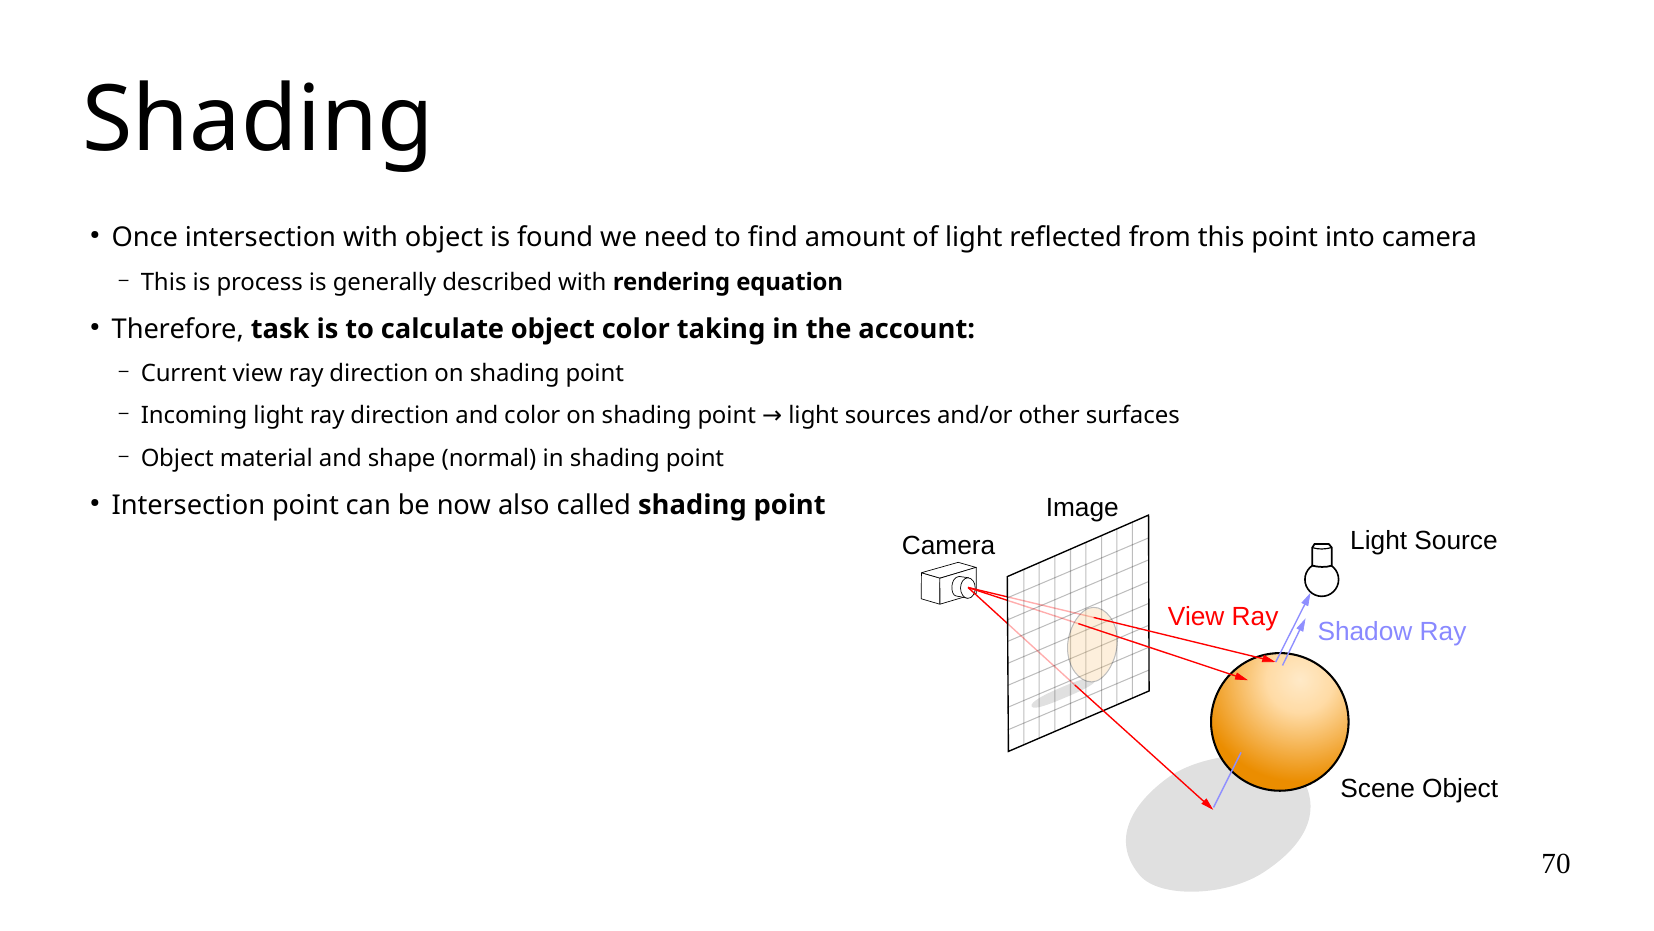

# Shading
Once intersection with object is found we need to find amount of light reflected from this point into camera
This is process is generally described with rendering equation
Therefore, task is to calculate object color taking in the account:
Current view ray direction on shading point
Incoming light ray direction and color on shading point → light sources and/or other surfaces
Object material and shape (normal) in shading point
Intersection point can be now also called shading point
70